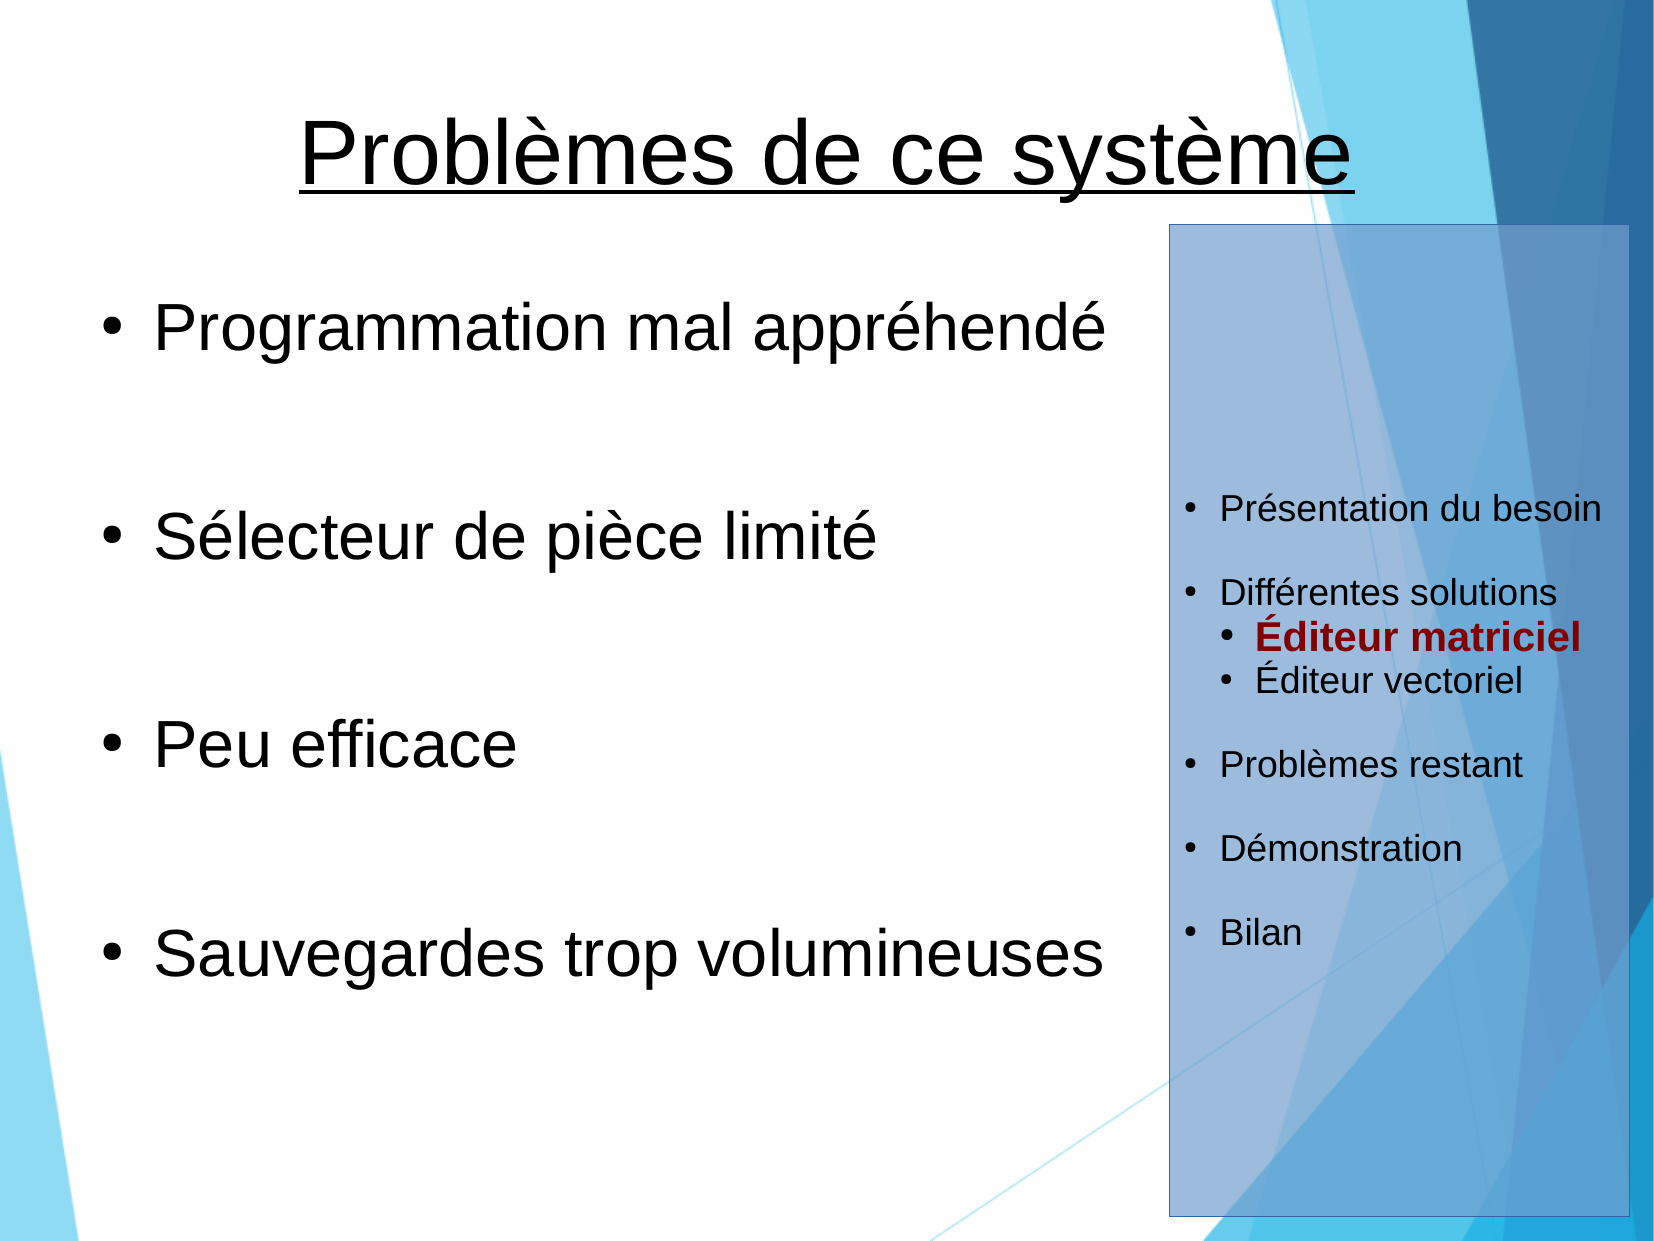

# Problèmes de ce système
Présentation du besoin
Différentes solutions
Éditeur matriciel
Éditeur vectoriel
Problèmes restant
Démonstration
Bilan
Programmation mal appréhendé
Sélecteur de pièce limité
Peu efficace
Sauvegardes trop volumineuses